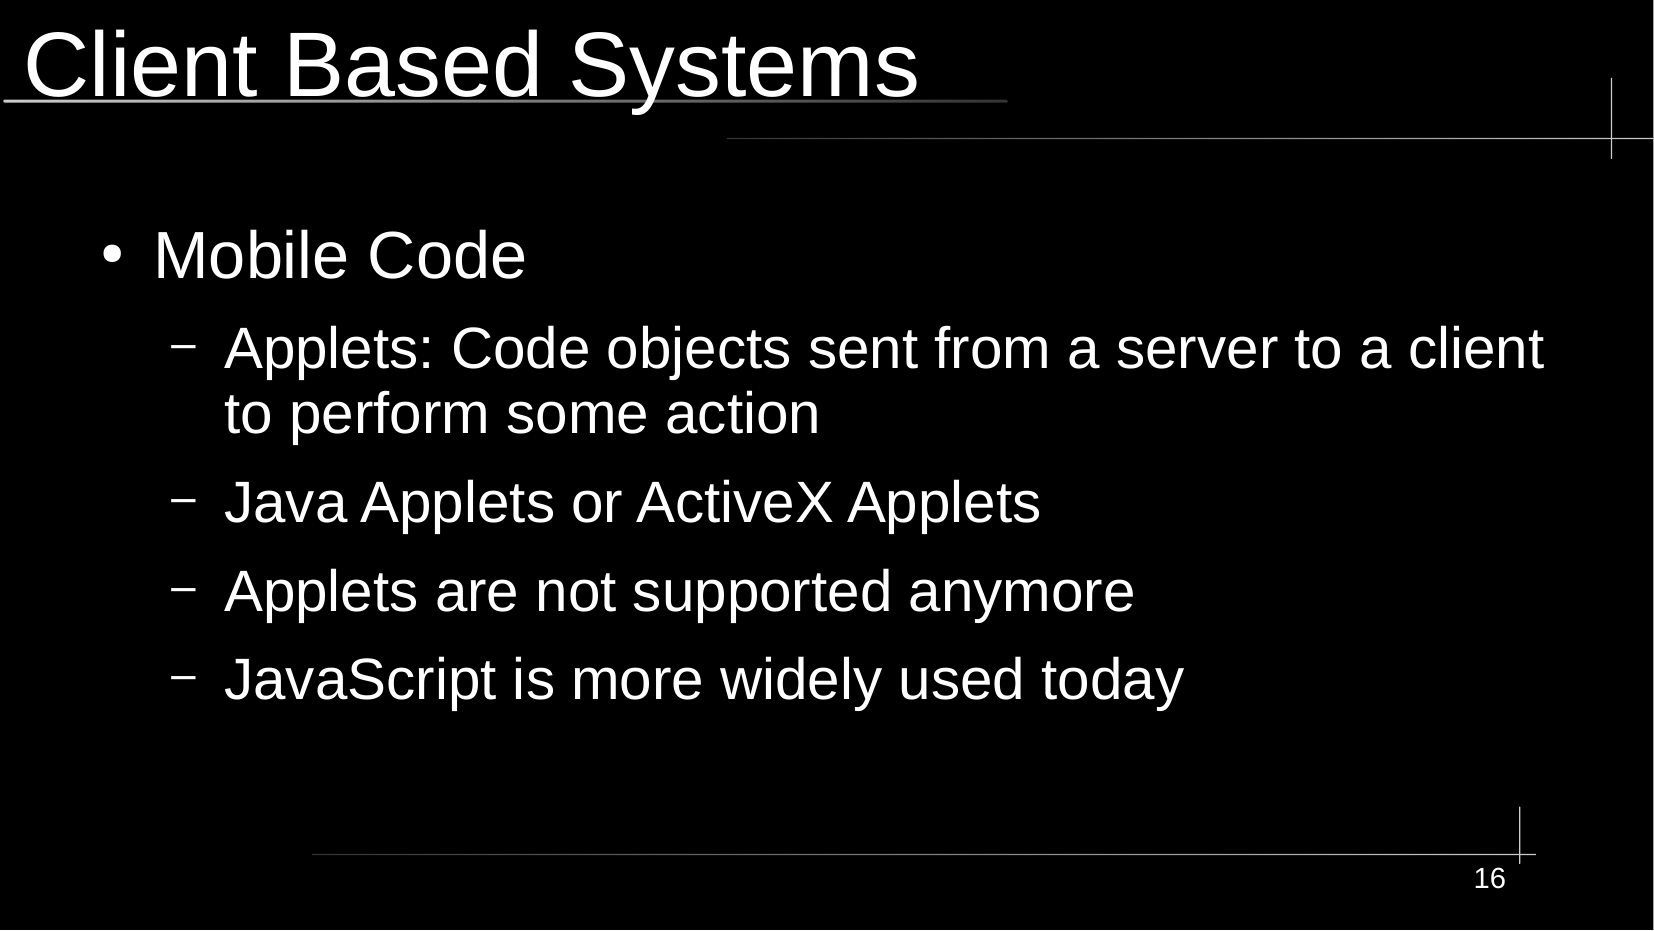

# Client Based Systems
Mobile Code
Applets: Code objects sent from a server to a client to perform some action
Java Applets or ActiveX Applets
Applets are not supported anymore
JavaScript is more widely used today
16